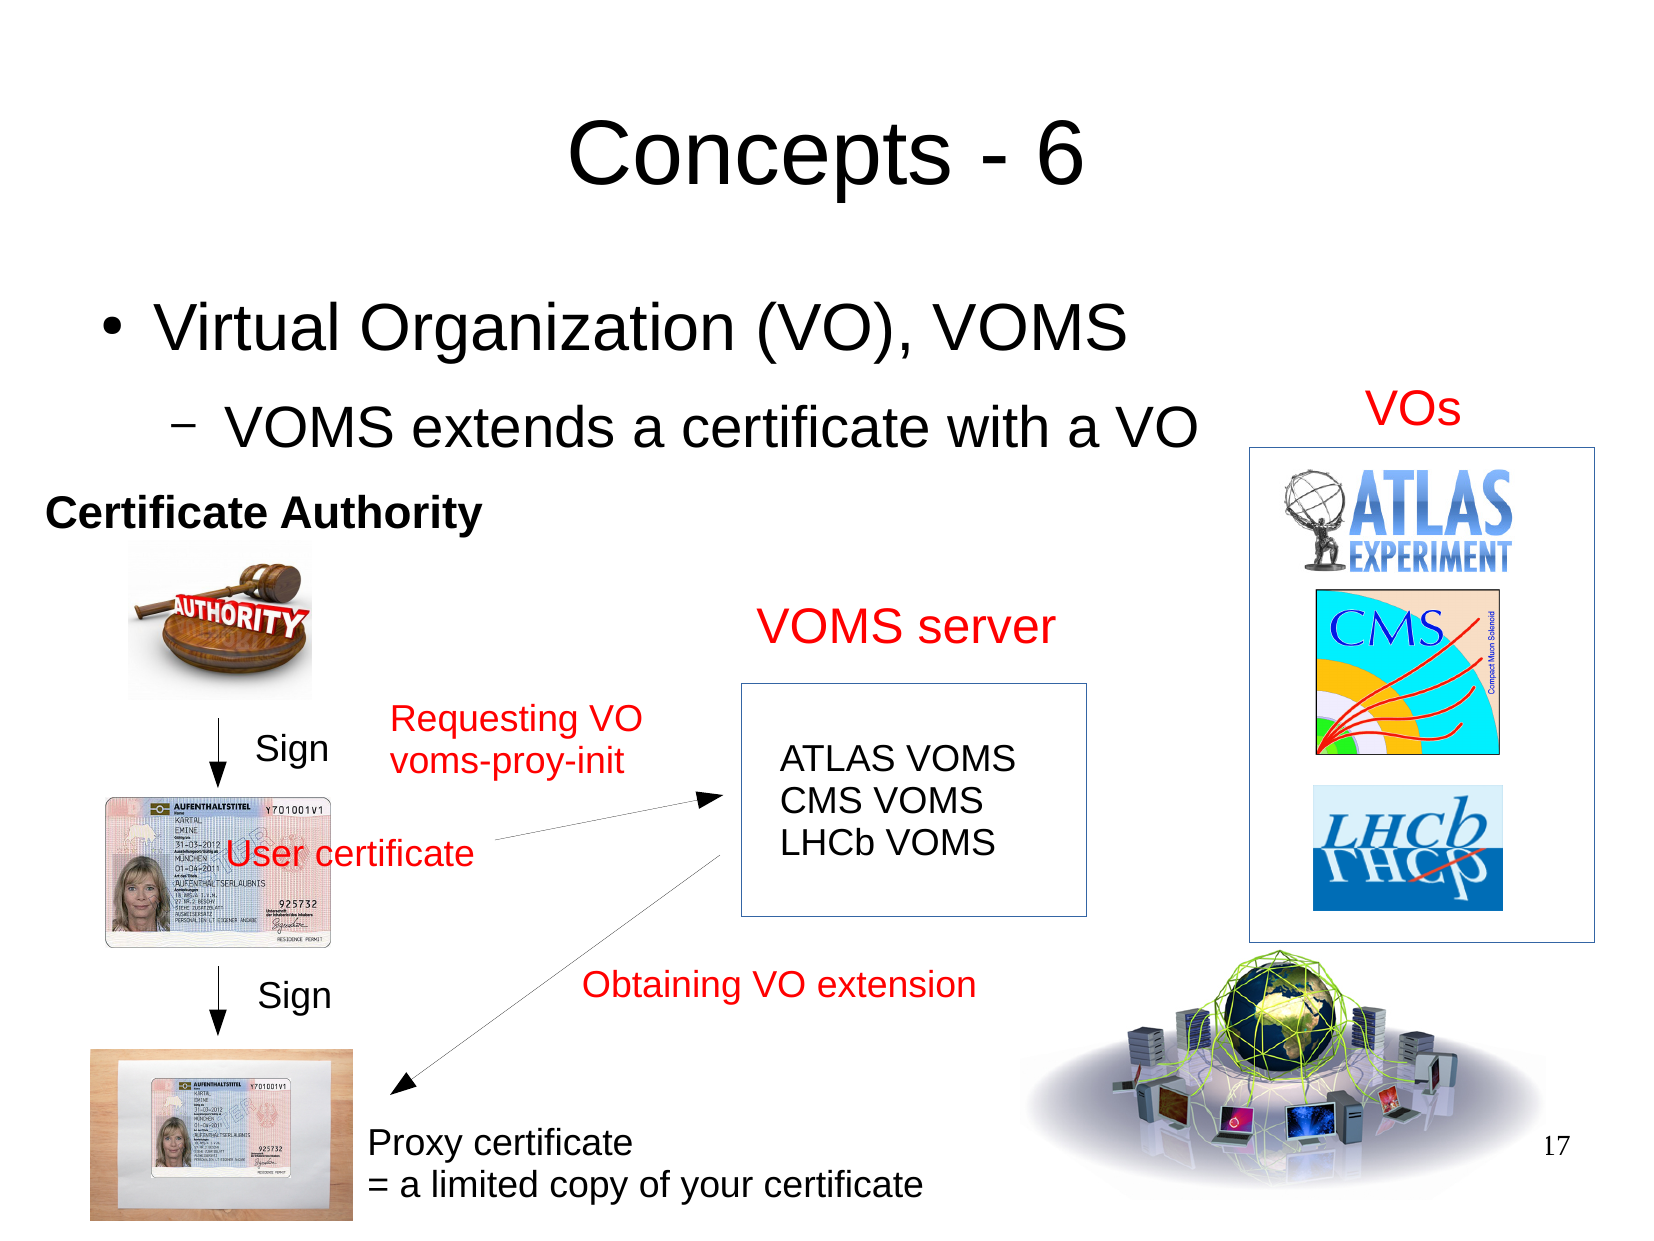

# Concepts - 6
Virtual Organization (VO), VOMS
VOMS extends a certificate with a VO
VOs
Certificate Authority
VOMS server
Requesting VO
voms-proy-init
Sign
ATLAS VOMS
CMS VOMS
LHCb VOMS
User certificate
Obtaining VO extension
Sign
Proxy certificate
= a limited copy of your certificate
17